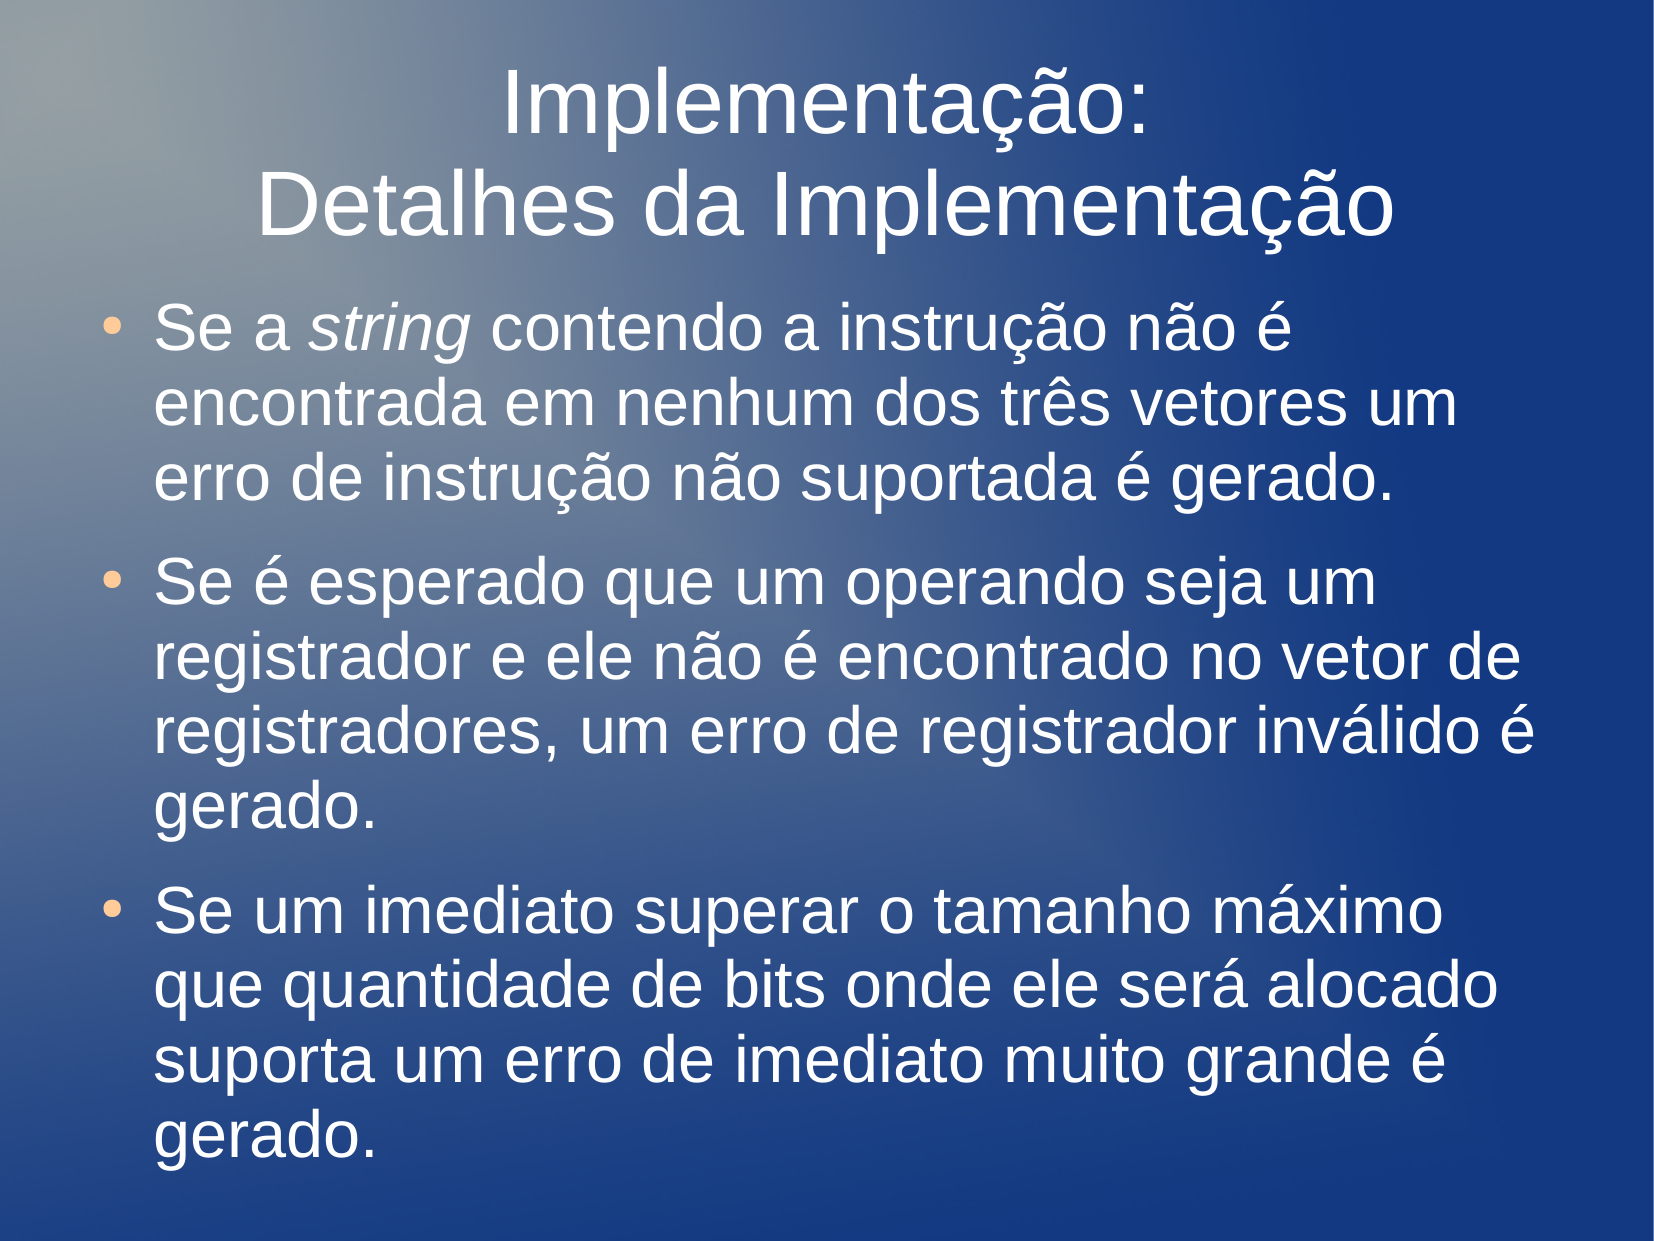

# Implementação: Detalhes da Implementação
Se a string contendo a instrução não é encontrada em nenhum dos três vetores um erro de instrução não suportada é gerado.
Se é esperado que um operando seja um registrador e ele não é encontrado no vetor de registradores, um erro de registrador inválido é gerado.
Se um imediato superar o tamanho máximo que quantidade de bits onde ele será alocado suporta um erro de imediato muito grande é gerado.